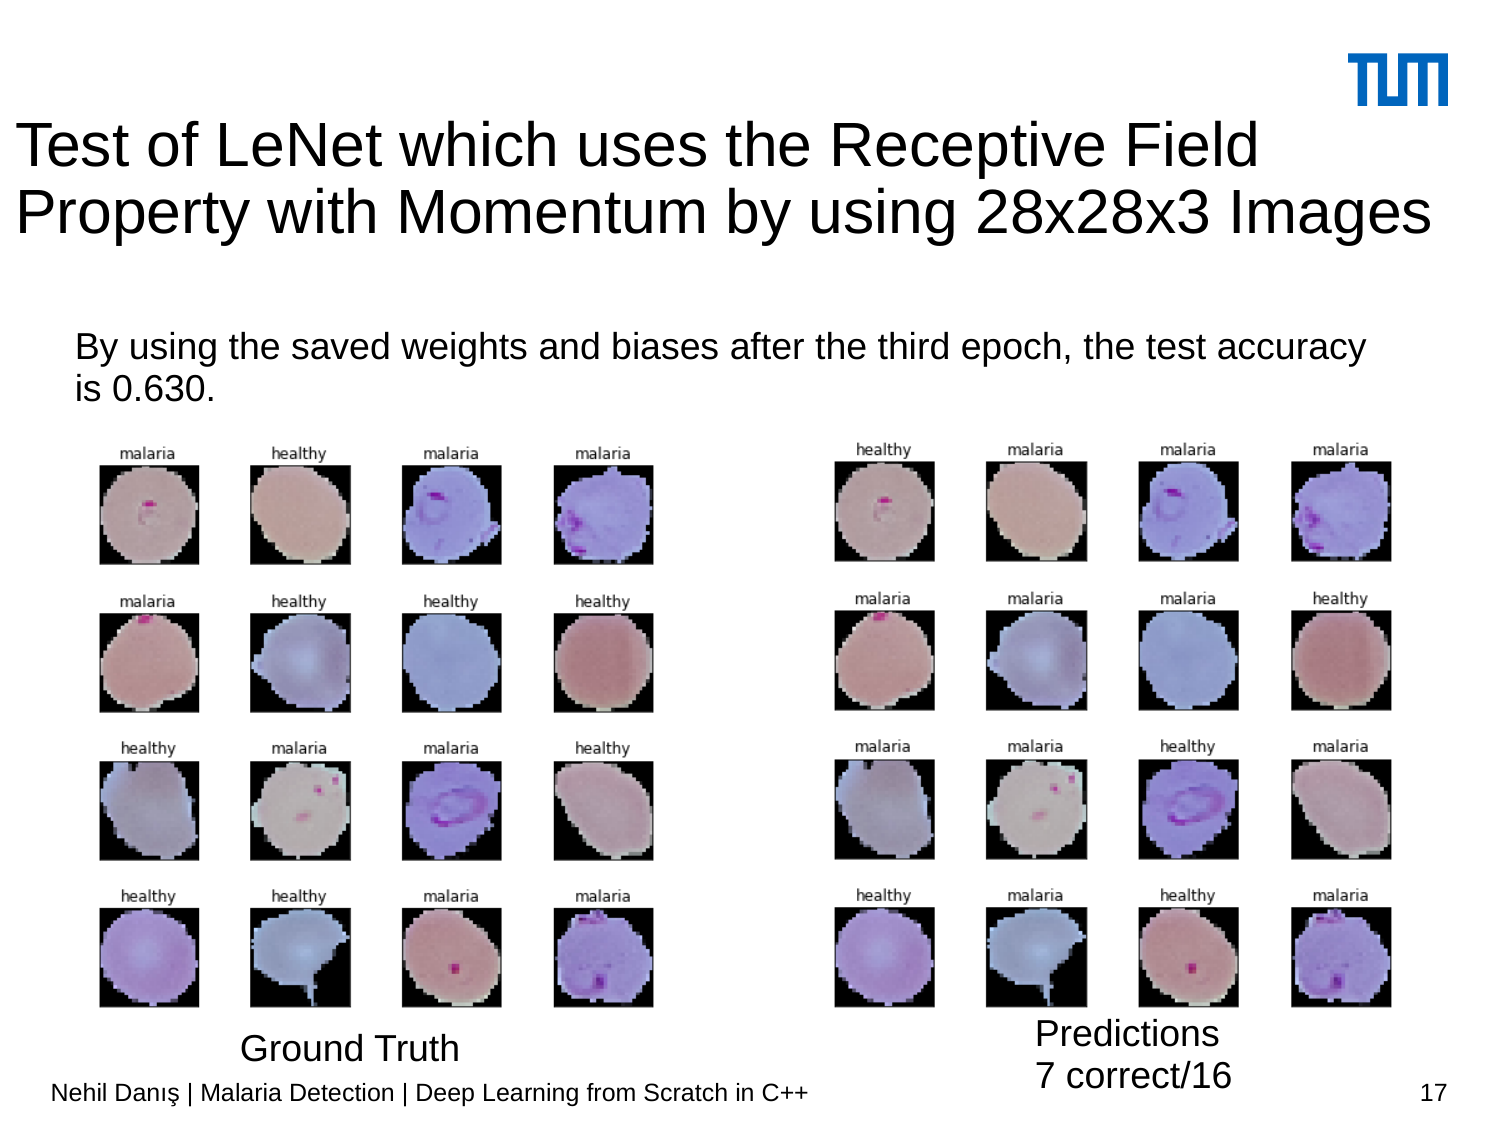

# Test of LeNet which uses the Receptive Field Property with Momentum by using 28x28x3 Images
By using the saved weights and biases after the third epoch, the test accuracy is 0.630.
	Predictions
	7 correct/16
	Ground Truth
Nehil Danış | Malaria Detection | Deep Learning from Scratch in C++